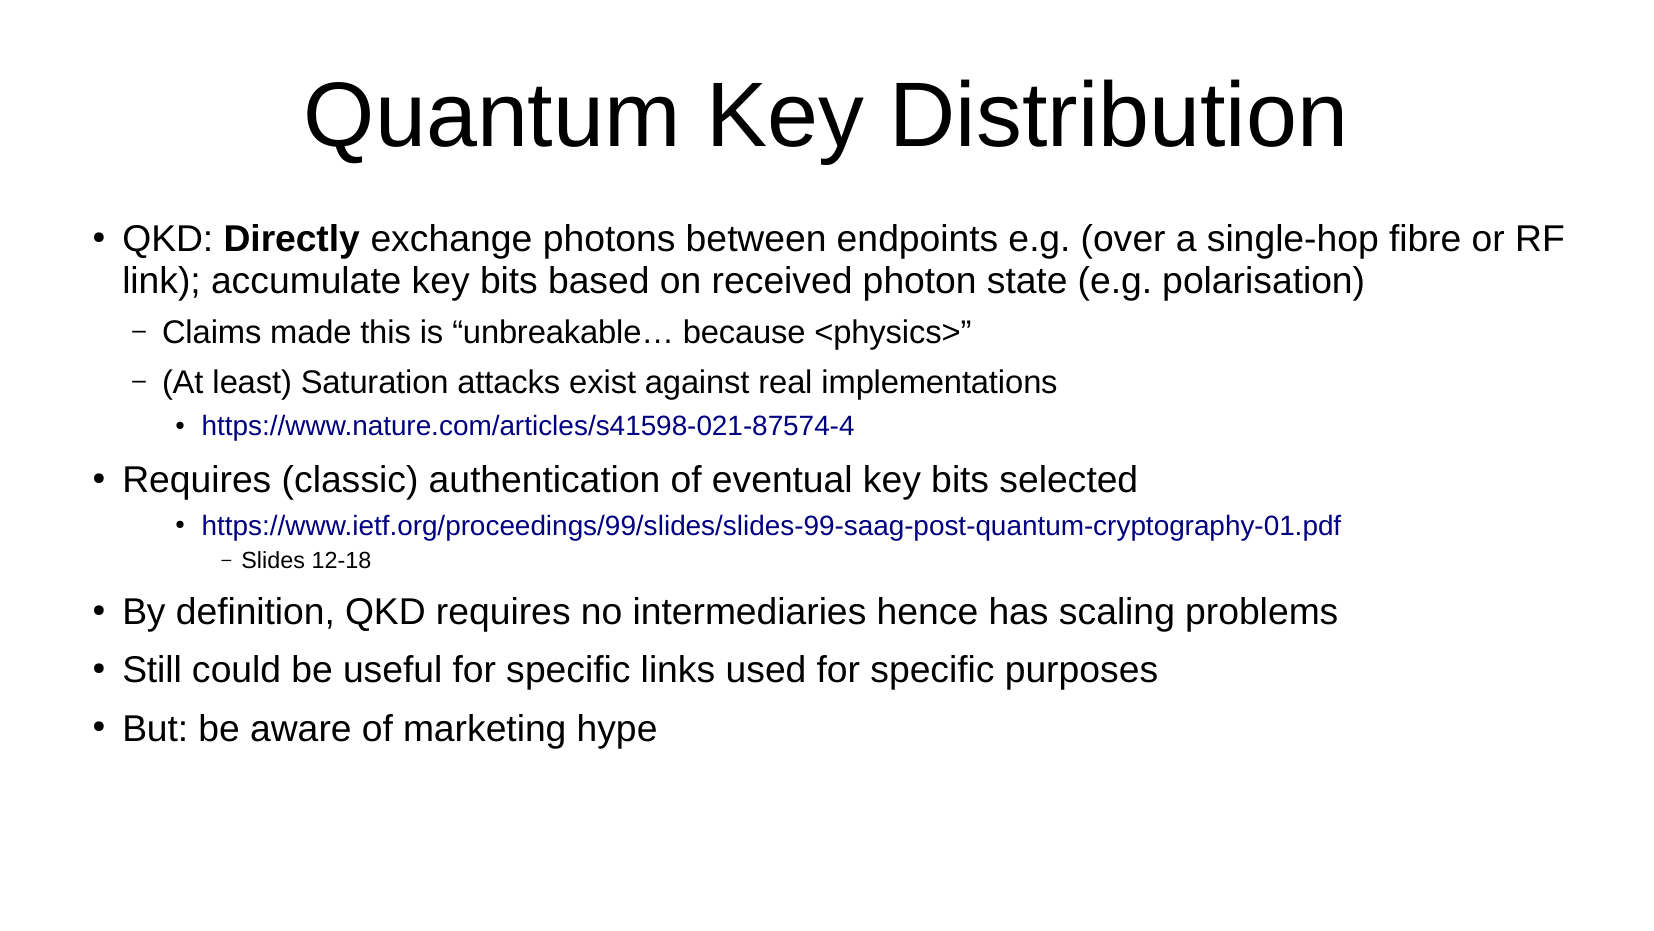

# Quantum Key Distribution
QKD: Directly exchange photons between endpoints e.g. (over a single-hop fibre or RF link); accumulate key bits based on received photon state (e.g. polarisation)
Claims made this is “unbreakable… because <physics>”
(At least) Saturation attacks exist against real implementations
https://www.nature.com/articles/s41598-021-87574-4
Requires (classic) authentication of eventual key bits selected
https://www.ietf.org/proceedings/99/slides/slides-99-saag-post-quantum-cryptography-01.pdf
Slides 12-18
By definition, QKD requires no intermediaries hence has scaling problems
Still could be useful for specific links used for specific purposes
But: be aware of marketing hype